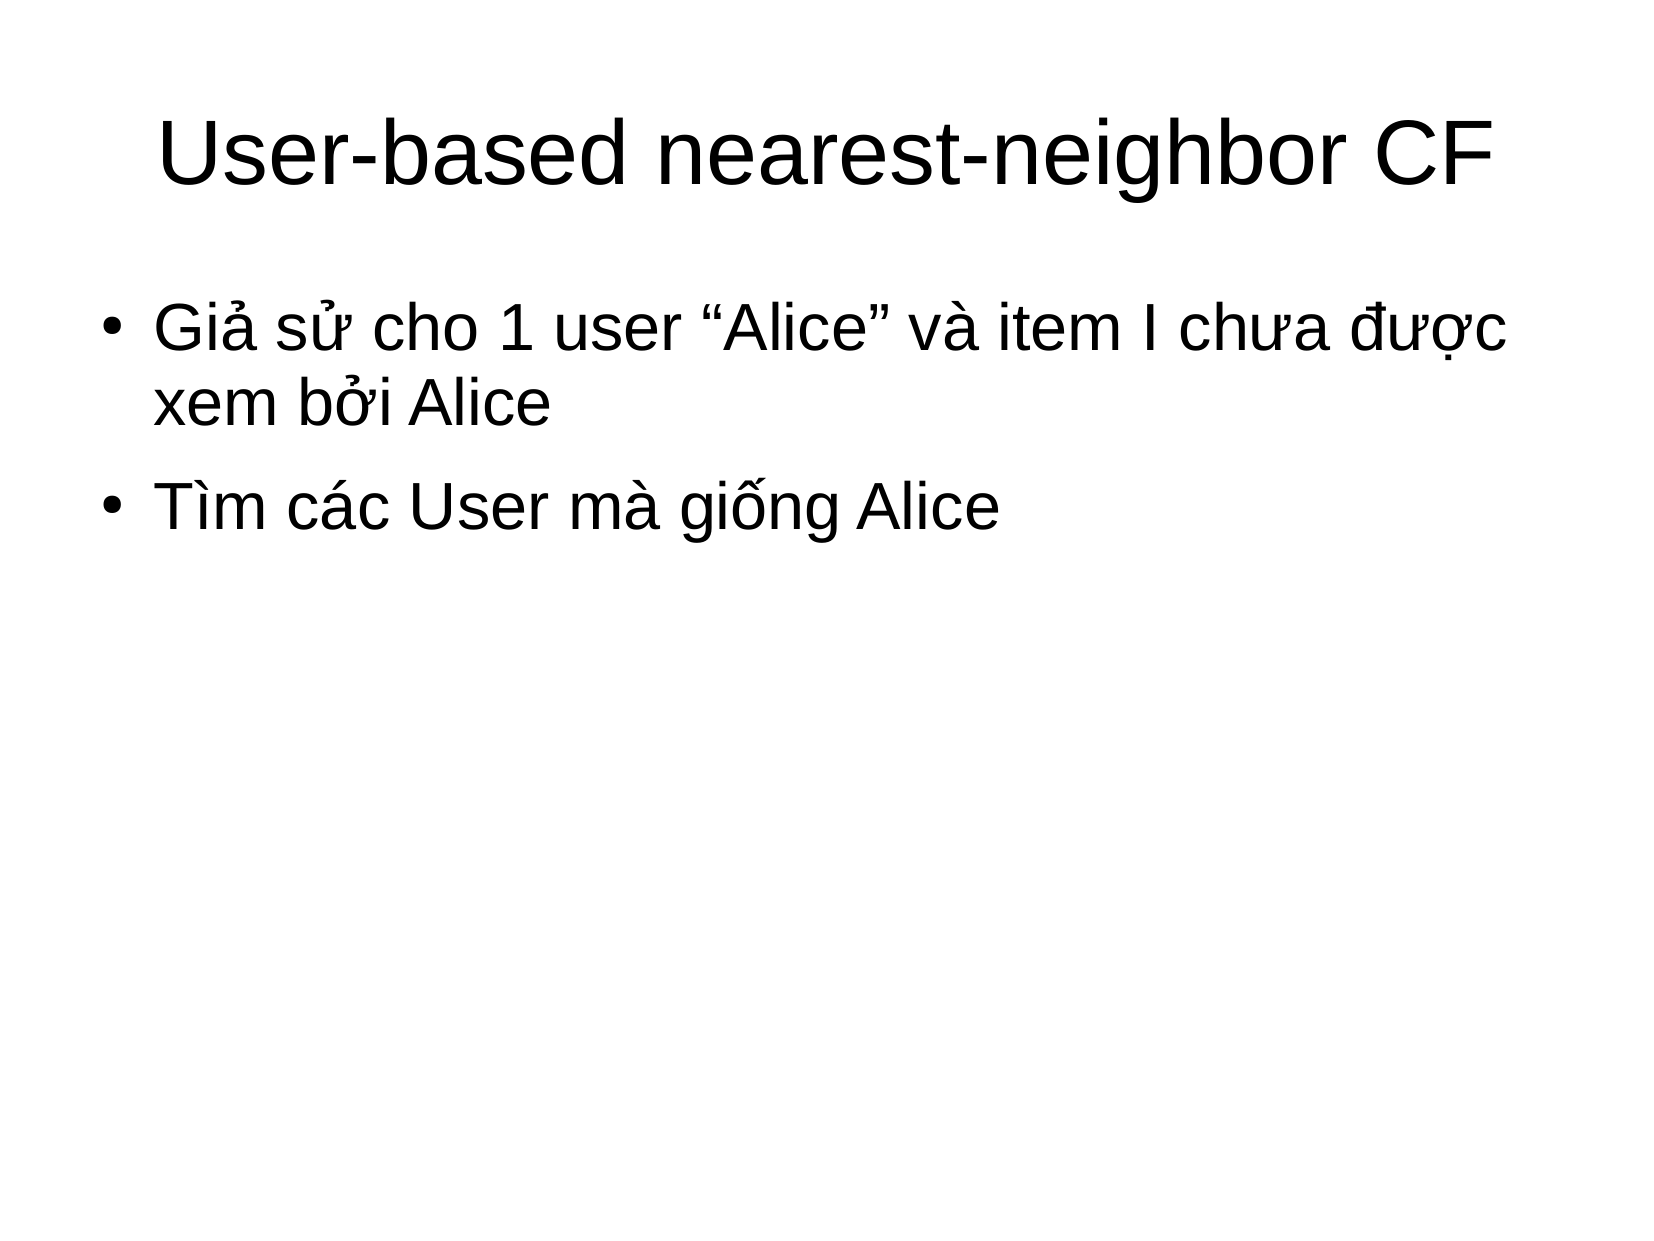

# User‐based nearest‐neighbor CF
Giả sử cho 1 user “Alice” và item I chưa được xem bởi Alice
Tìm các User mà giống Alice